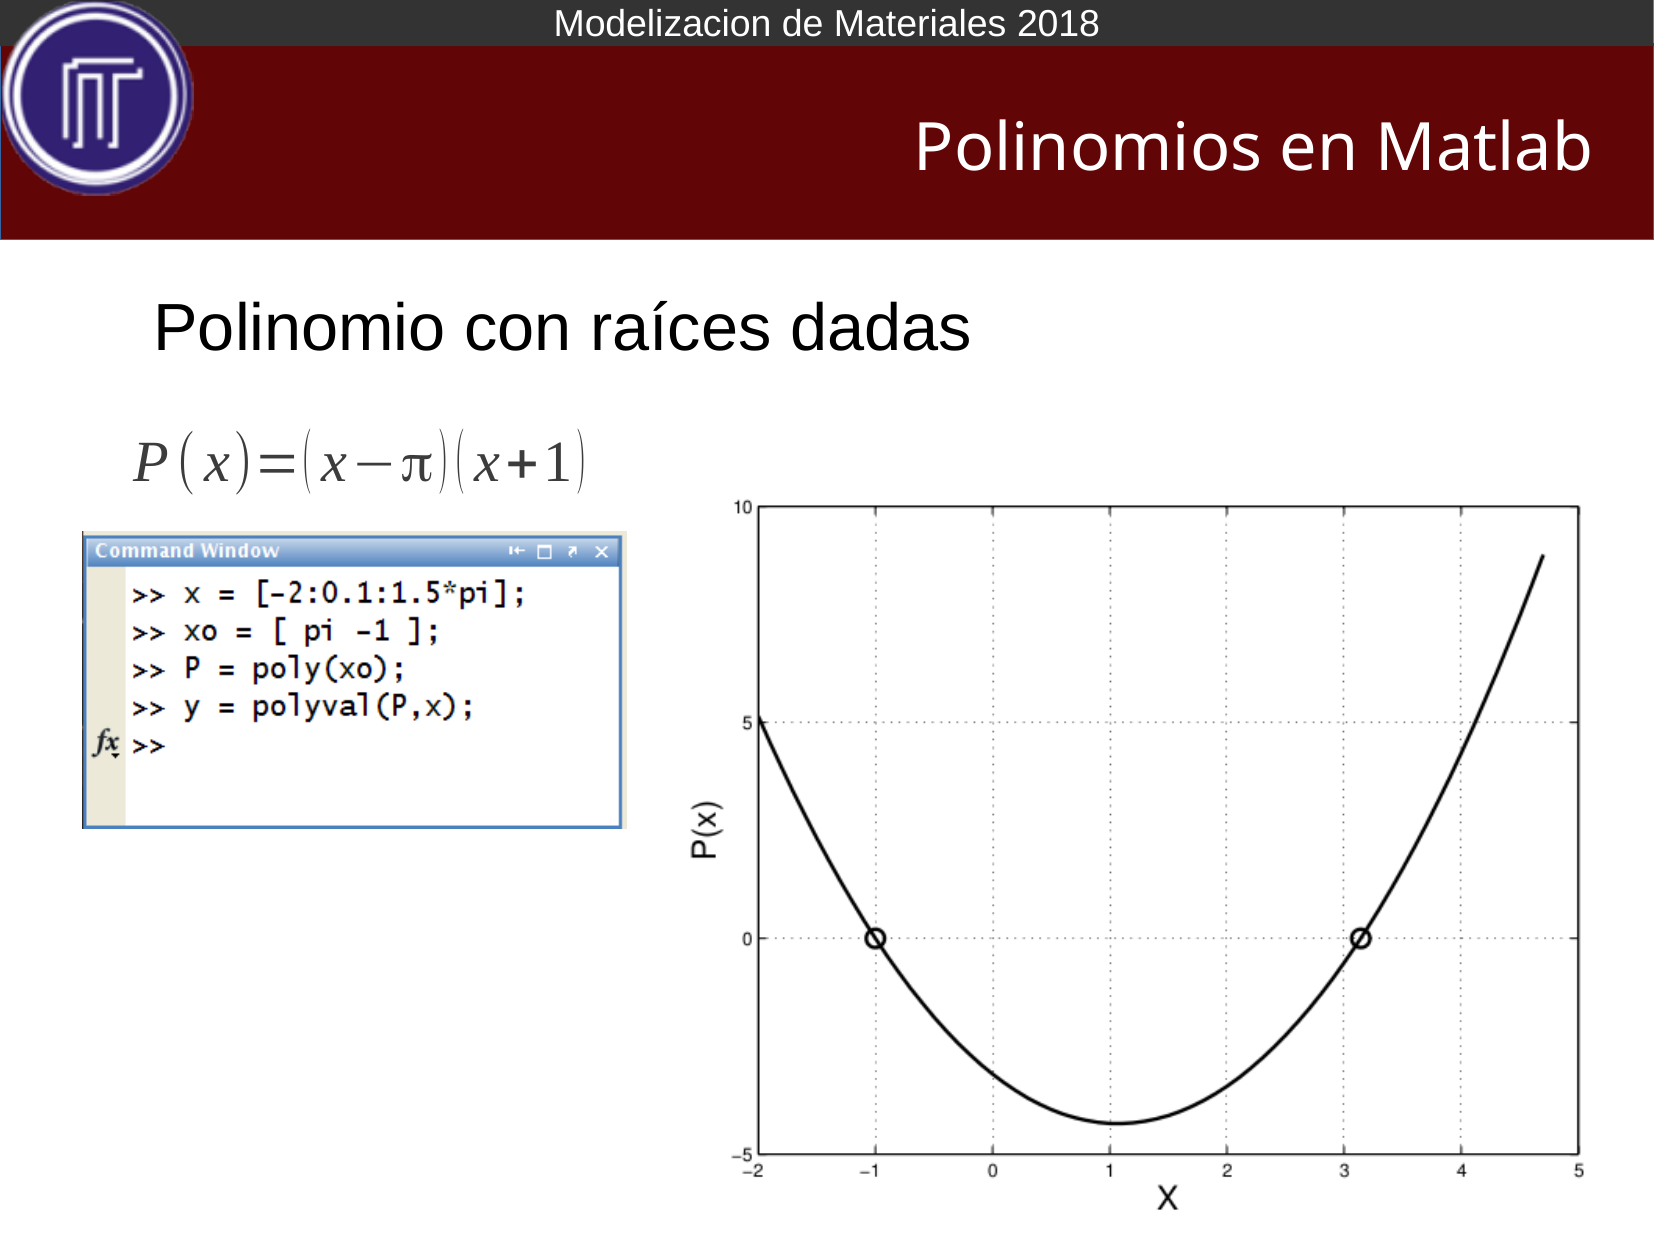

# Polinomios en Matlab
Polinomio con raíces dadas